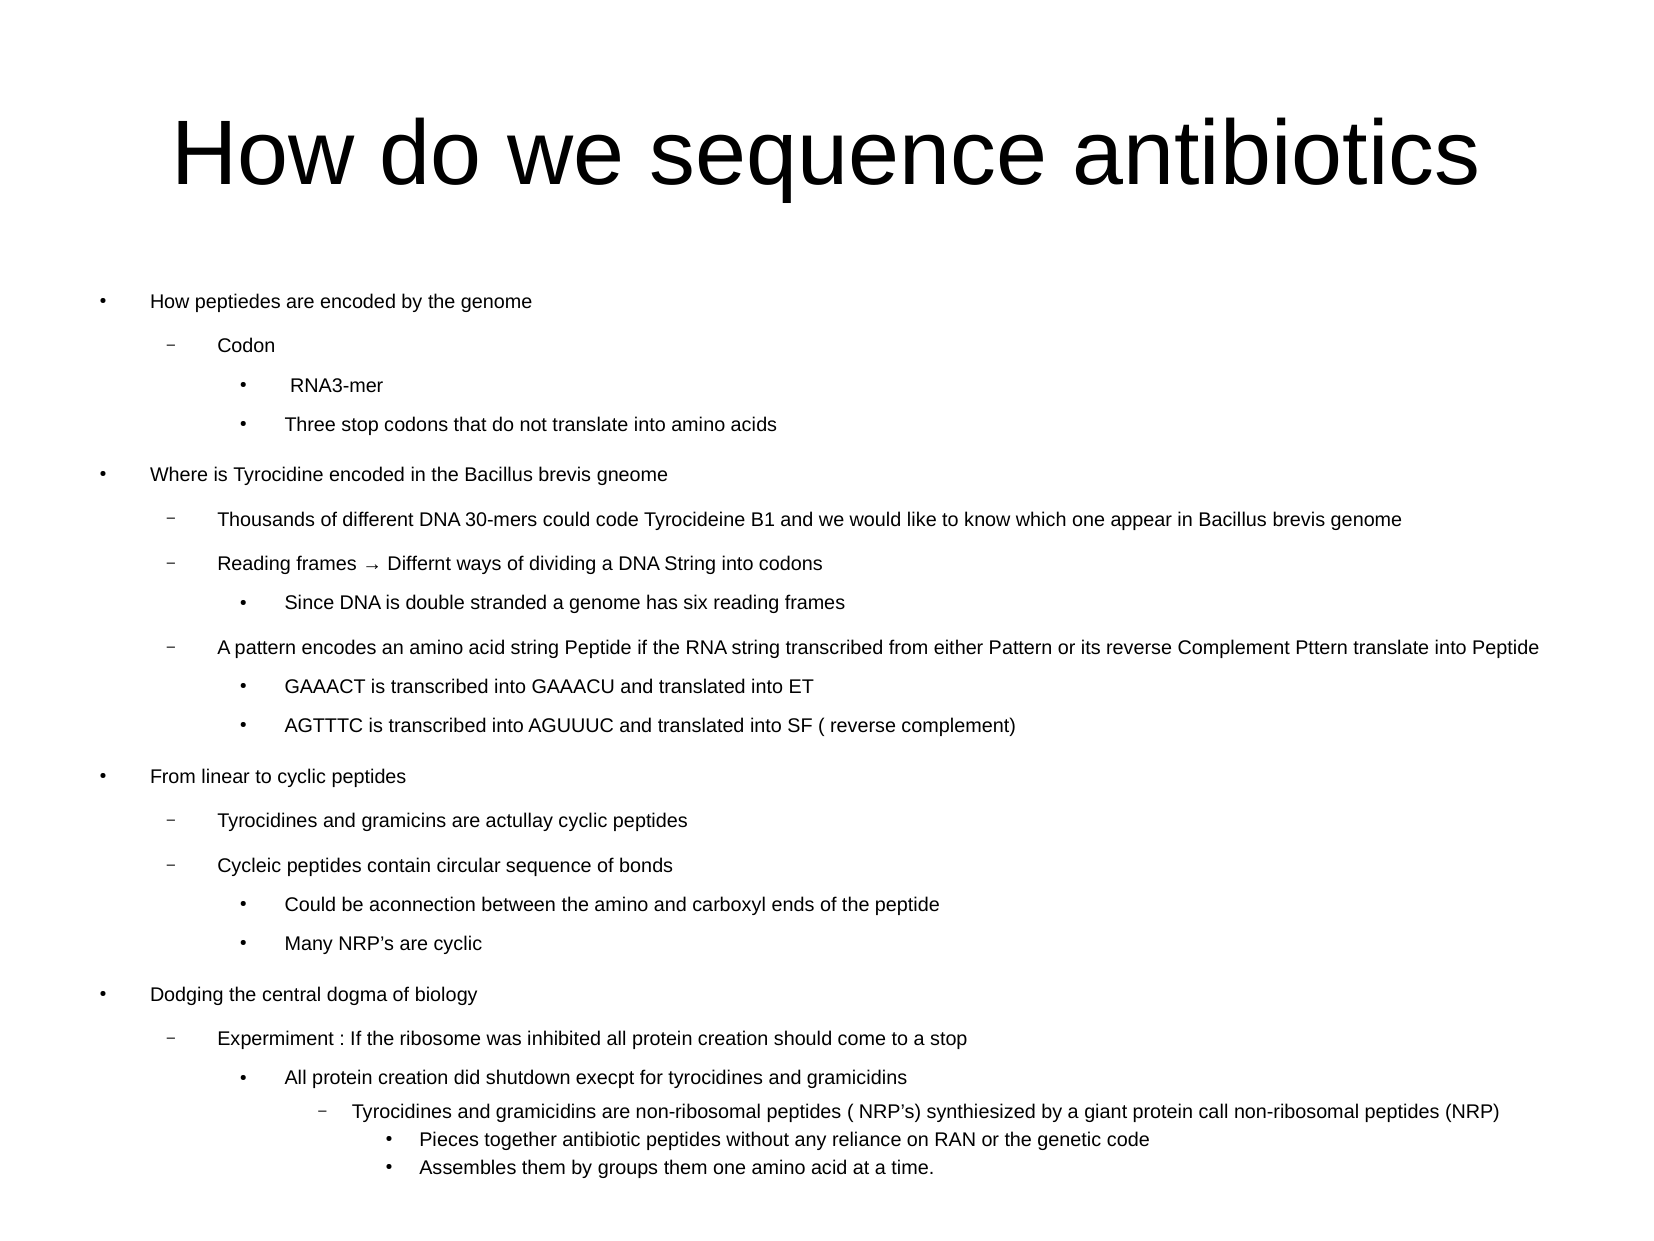

# How do we sequence antibiotics
How peptiedes are encoded by the genome
Codon
 RNA3-mer
Three stop codons that do not translate into amino acids
Where is Tyrocidine encoded in the Bacillus brevis gneome
Thousands of different DNA 30-mers could code Tyrocideine B1 and we would like to know which one appear in Bacillus brevis genome
Reading frames → Differnt ways of dividing a DNA String into codons
Since DNA is double stranded a genome has six reading frames
A pattern encodes an amino acid string Peptide if the RNA string transcribed from either Pattern or its reverse Complement Pttern translate into Peptide
GAAACT is transcribed into GAAACU and translated into ET
AGTTTC is transcribed into AGUUUC and translated into SF ( reverse complement)
From linear to cyclic peptides
Tyrocidines and gramicins are actullay cyclic peptides
Cycleic peptides contain circular sequence of bonds
Could be aconnection between the amino and carboxyl ends of the peptide
Many NRP’s are cyclic
Dodging the central dogma of biology
Expermiment : If the ribosome was inhibited all protein creation should come to a stop
All protein creation did shutdown execpt for tyrocidines and gramicidins
Tyrocidines and gramicidins are non-ribosomal peptides ( NRP’s) synthiesized by a giant protein call non-ribosomal peptides (NRP)
Pieces together antibiotic peptides without any reliance on RAN or the genetic code
Assembles them by groups them one amino acid at a time.